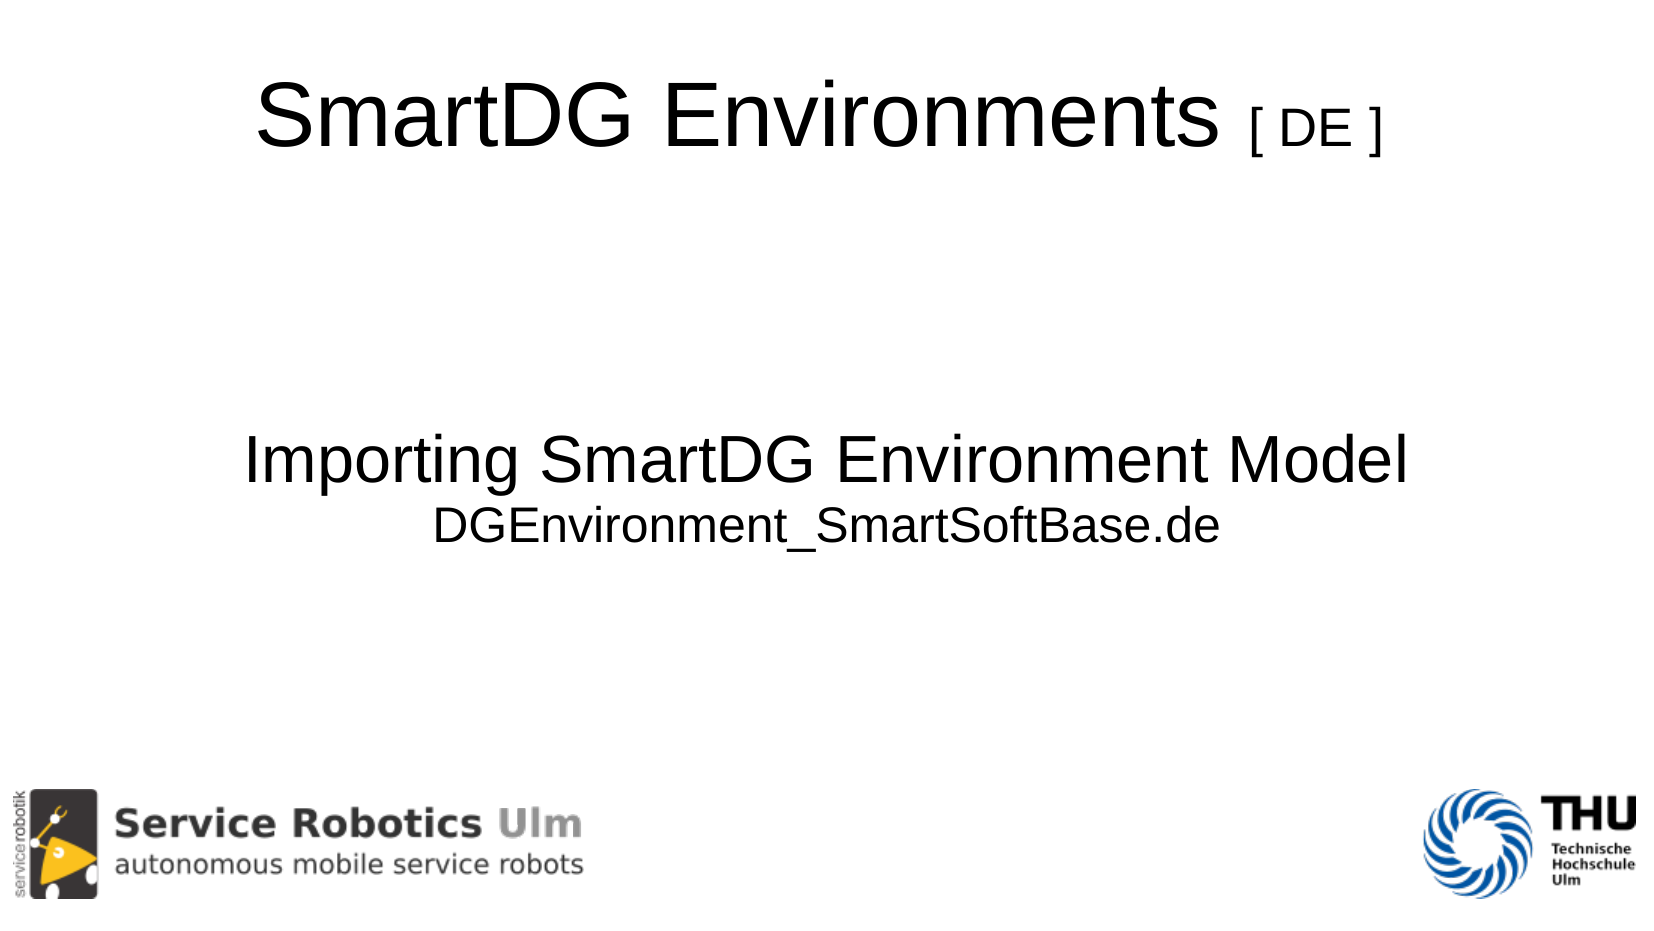

# SmartDG Environments [ DE ]
Importing SmartDG Environment Model
DGEnvironment_SmartSoftBase.de